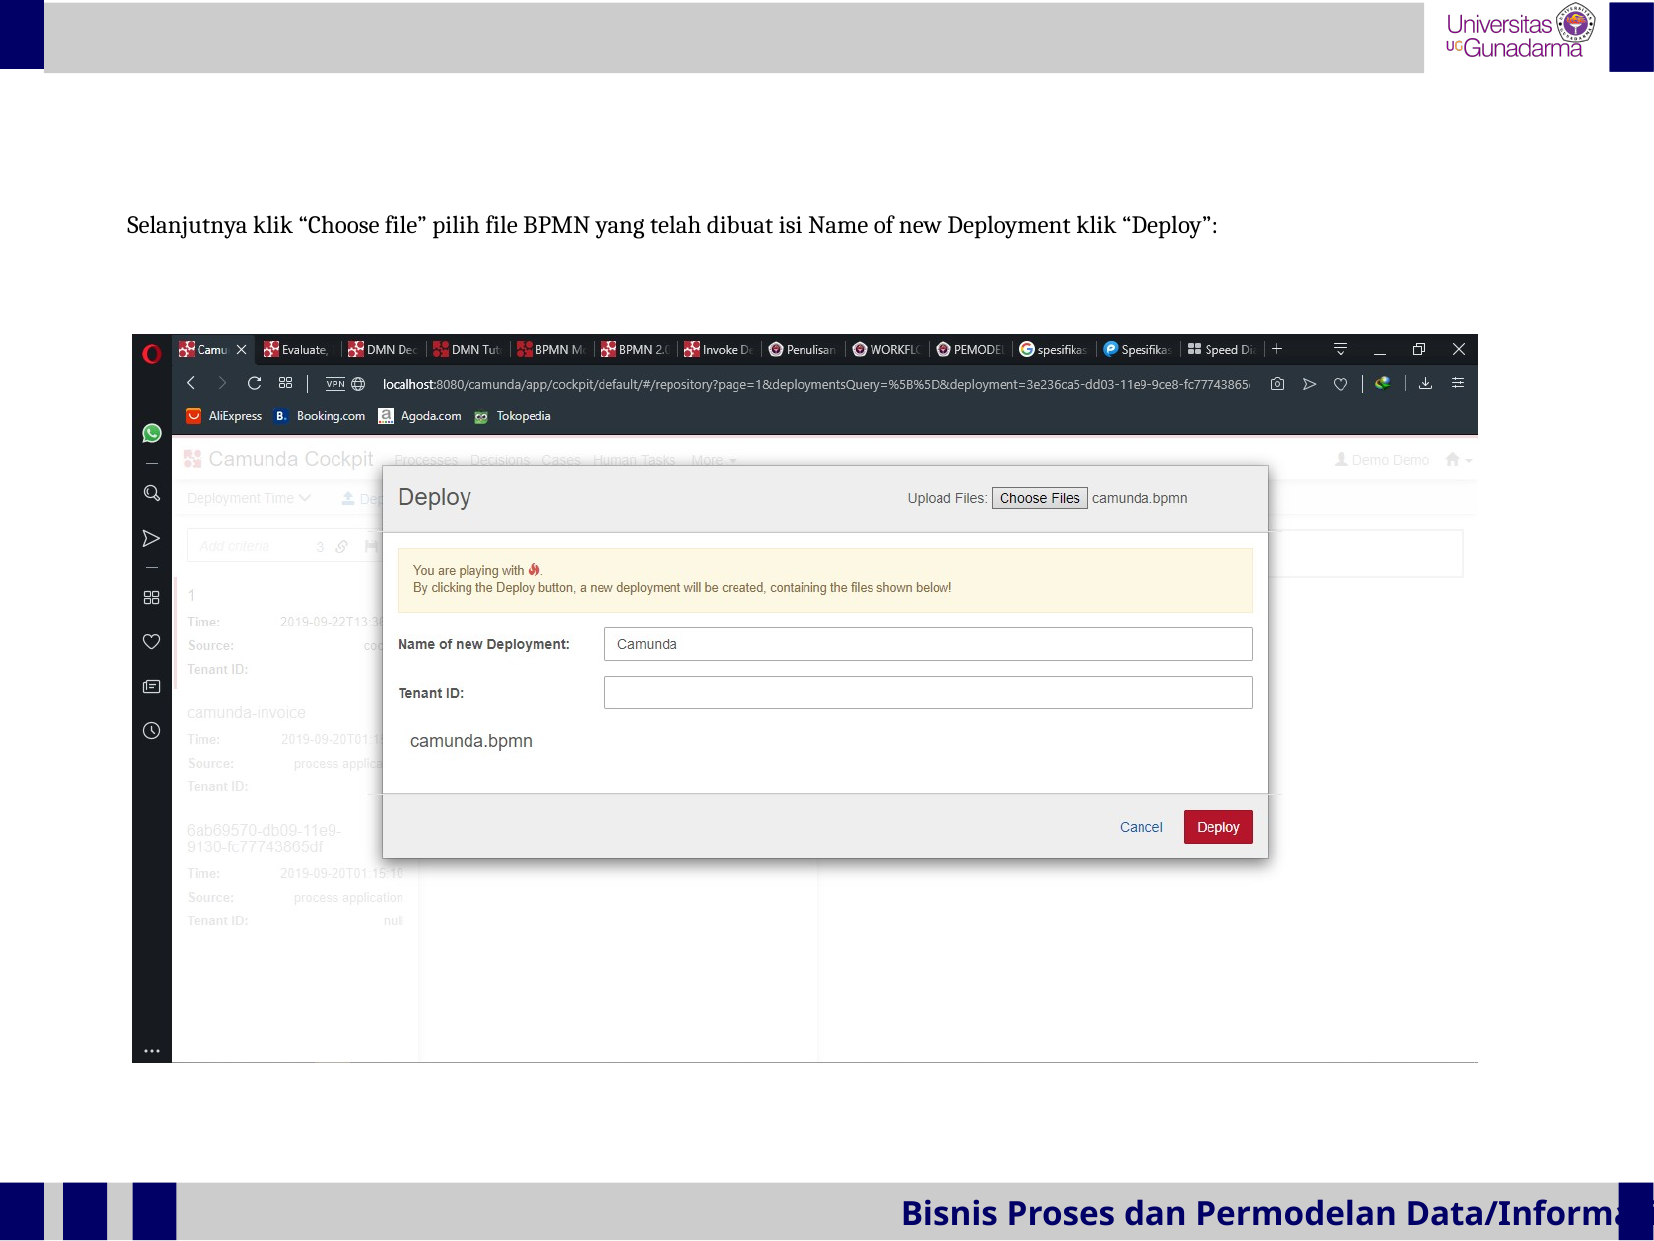

#
Selanjutnya klik “Choose file” pilih file BPMN yang telah dibuat isi Name of new Deployment klik “Deploy”: